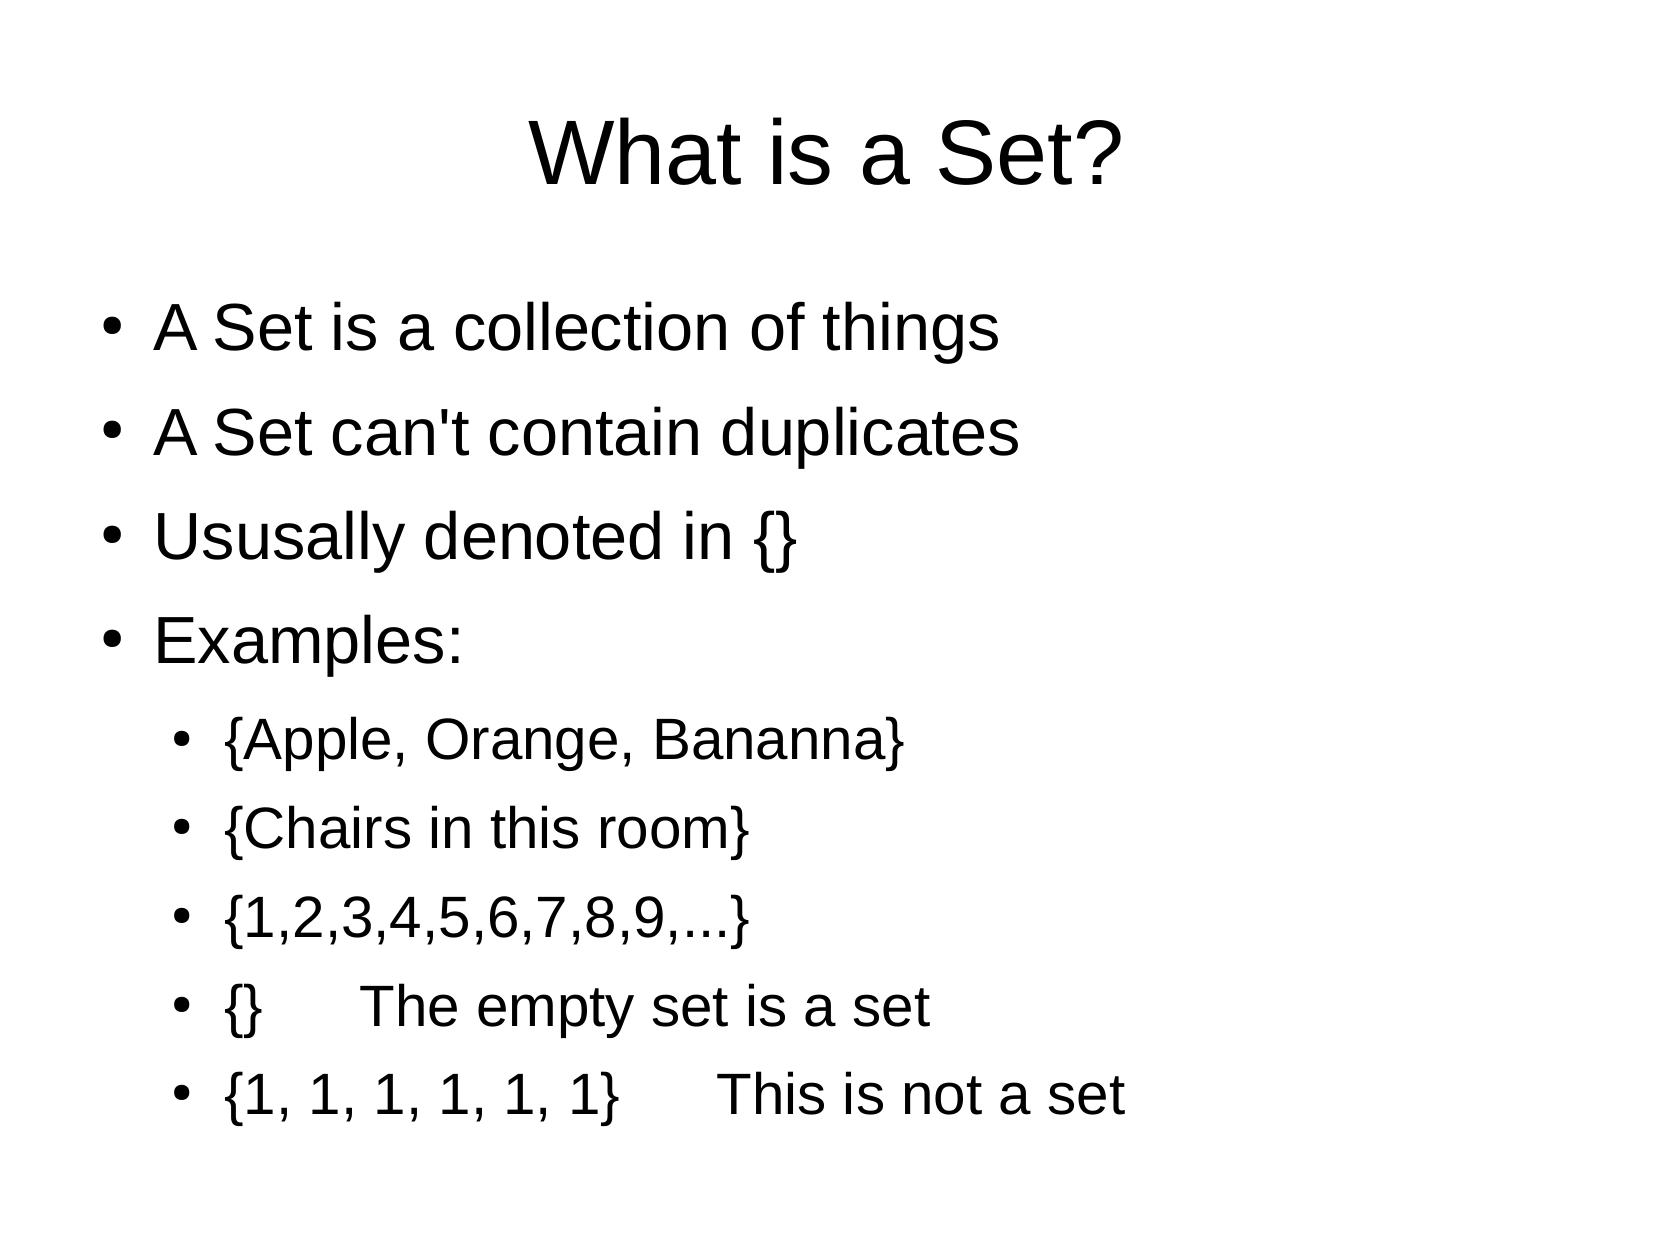

# What is a Set?
A Set is a collection of things
A Set can't contain duplicates
Ususally denoted in {}
Examples:
{Apple, Orange, Bananna}
{Chairs in this room}
{1,2,3,4,5,6,7,8,9,...}
{} The empty set is a set
{1, 1, 1, 1, 1, 1} This is not a set